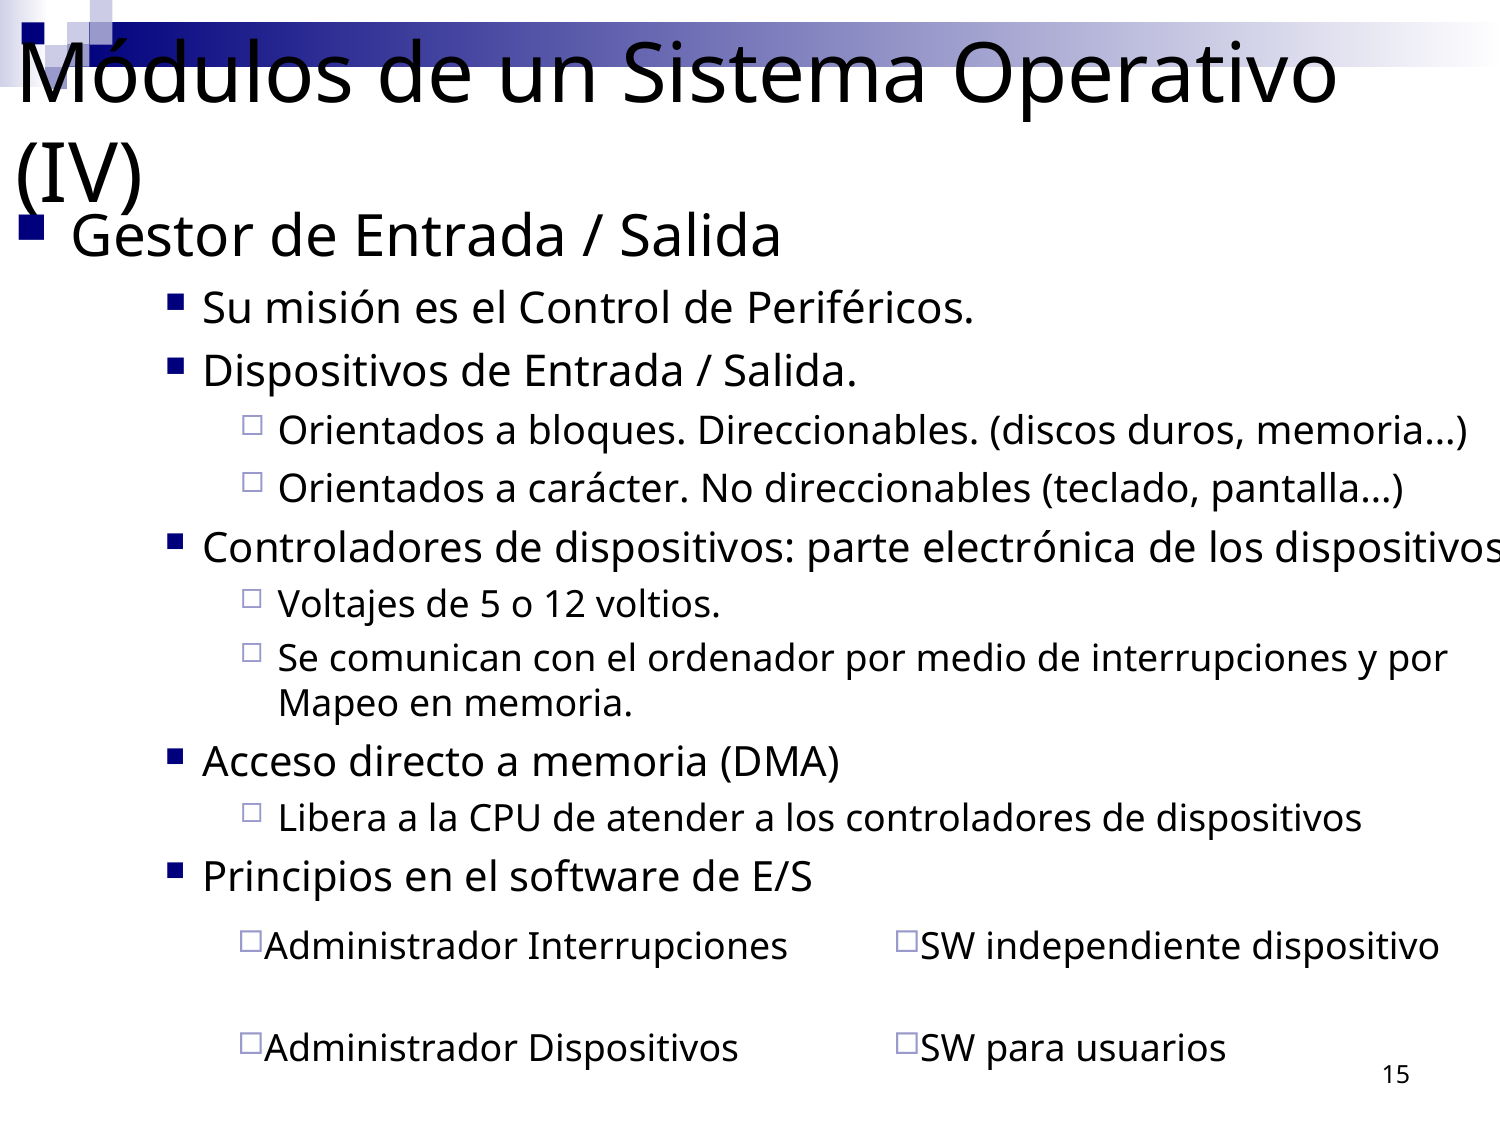

Módulos de un Sistema Operativo (IV)
Gestor de Entrada / Salida
Su misión es el Control de Periféricos.
Dispositivos de Entrada / Salida.
Orientados a bloques. Direccionables. (discos duros, memoria…)
Orientados a carácter. No direccionables (teclado, pantalla…)
Controladores de dispositivos: parte electrónica de los dispositivos
Voltajes de 5 o 12 voltios.
Se comunican con el ordenador por medio de interrupciones y por Mapeo en memoria.
Acceso directo a memoria (DMA)
Libera a la CPU de atender a los controladores de dispositivos
Principios en el software de E/S
| Administrador Interrupciones | SW independiente dispositivo |
| --- | --- |
| Administrador Dispositivos | SW para usuarios |